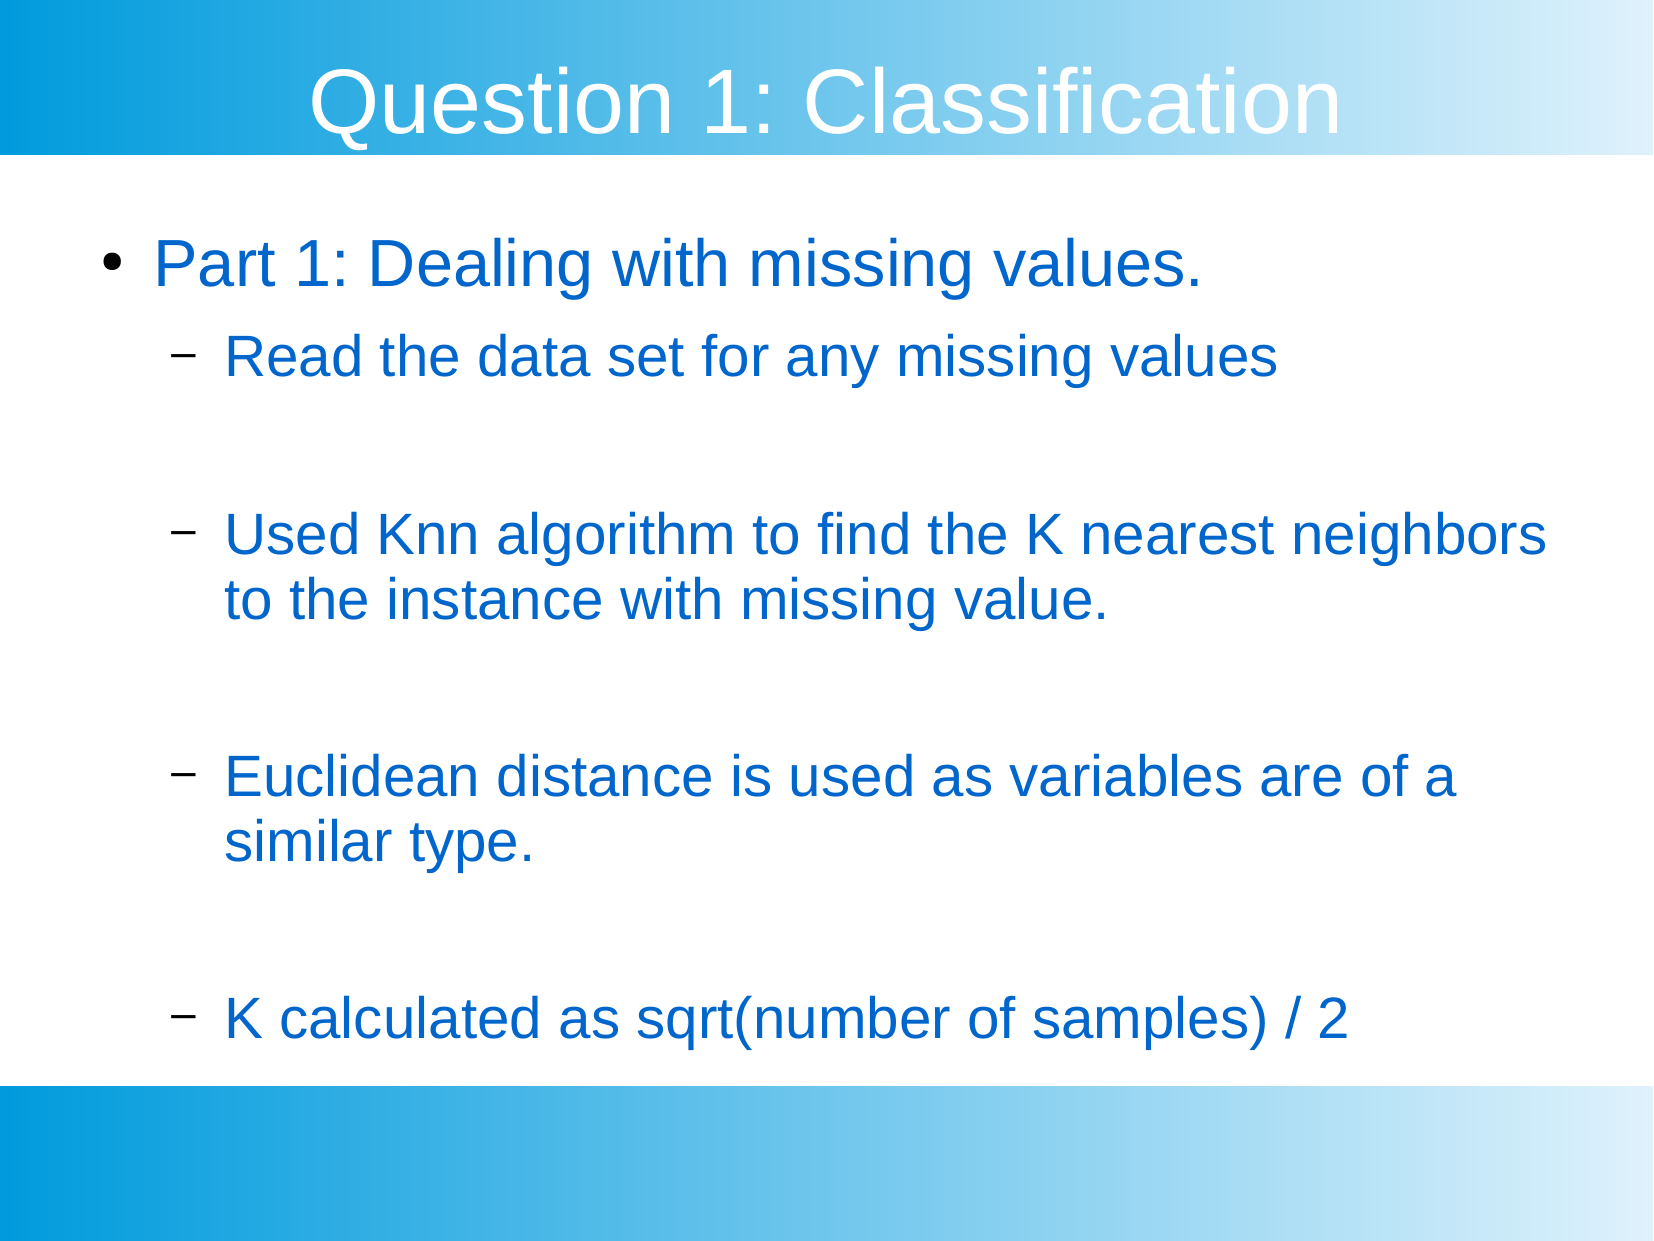

# Question 1: Classification
Part 1: Dealing with missing values.
Read the data set for any missing values
Used Knn algorithm to find the K nearest neighbors to the instance with missing value.
Euclidean distance is used as variables are of a similar type.
K calculated as sqrt(number of samples) / 2